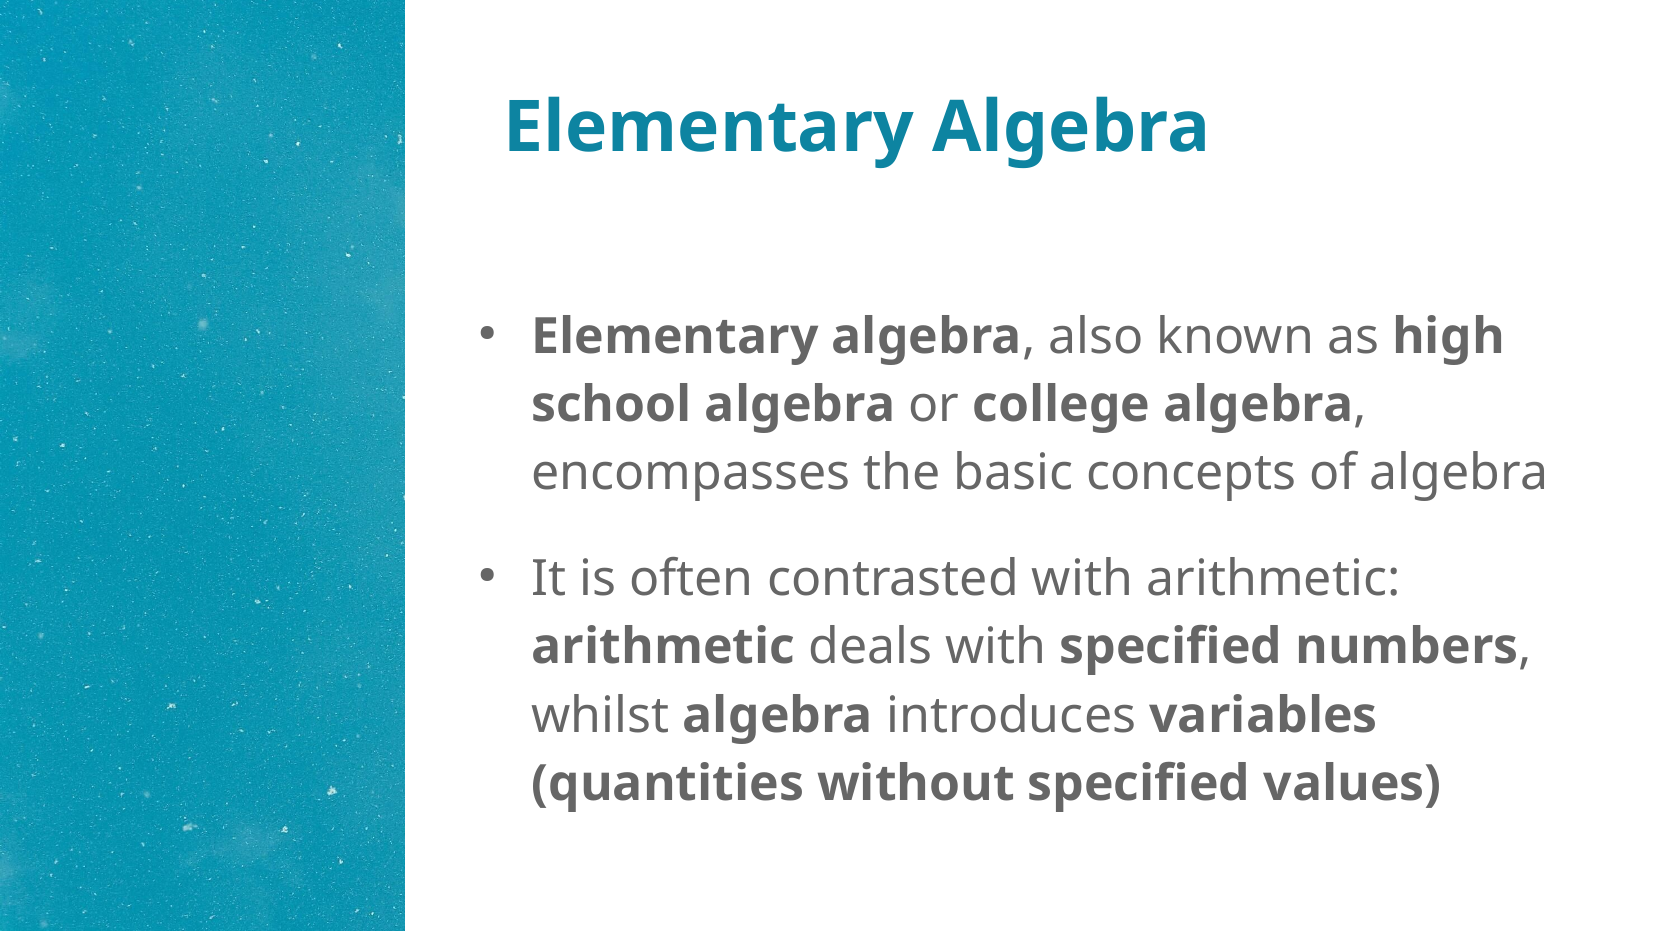

# Elementary Algebra
Elementary algebra, also known as high school algebra or college algebra, encompasses the basic concepts of algebra
It is often contrasted with arithmetic: arithmetic deals with specified numbers, whilst algebra introduces variables (quantities without specified values)